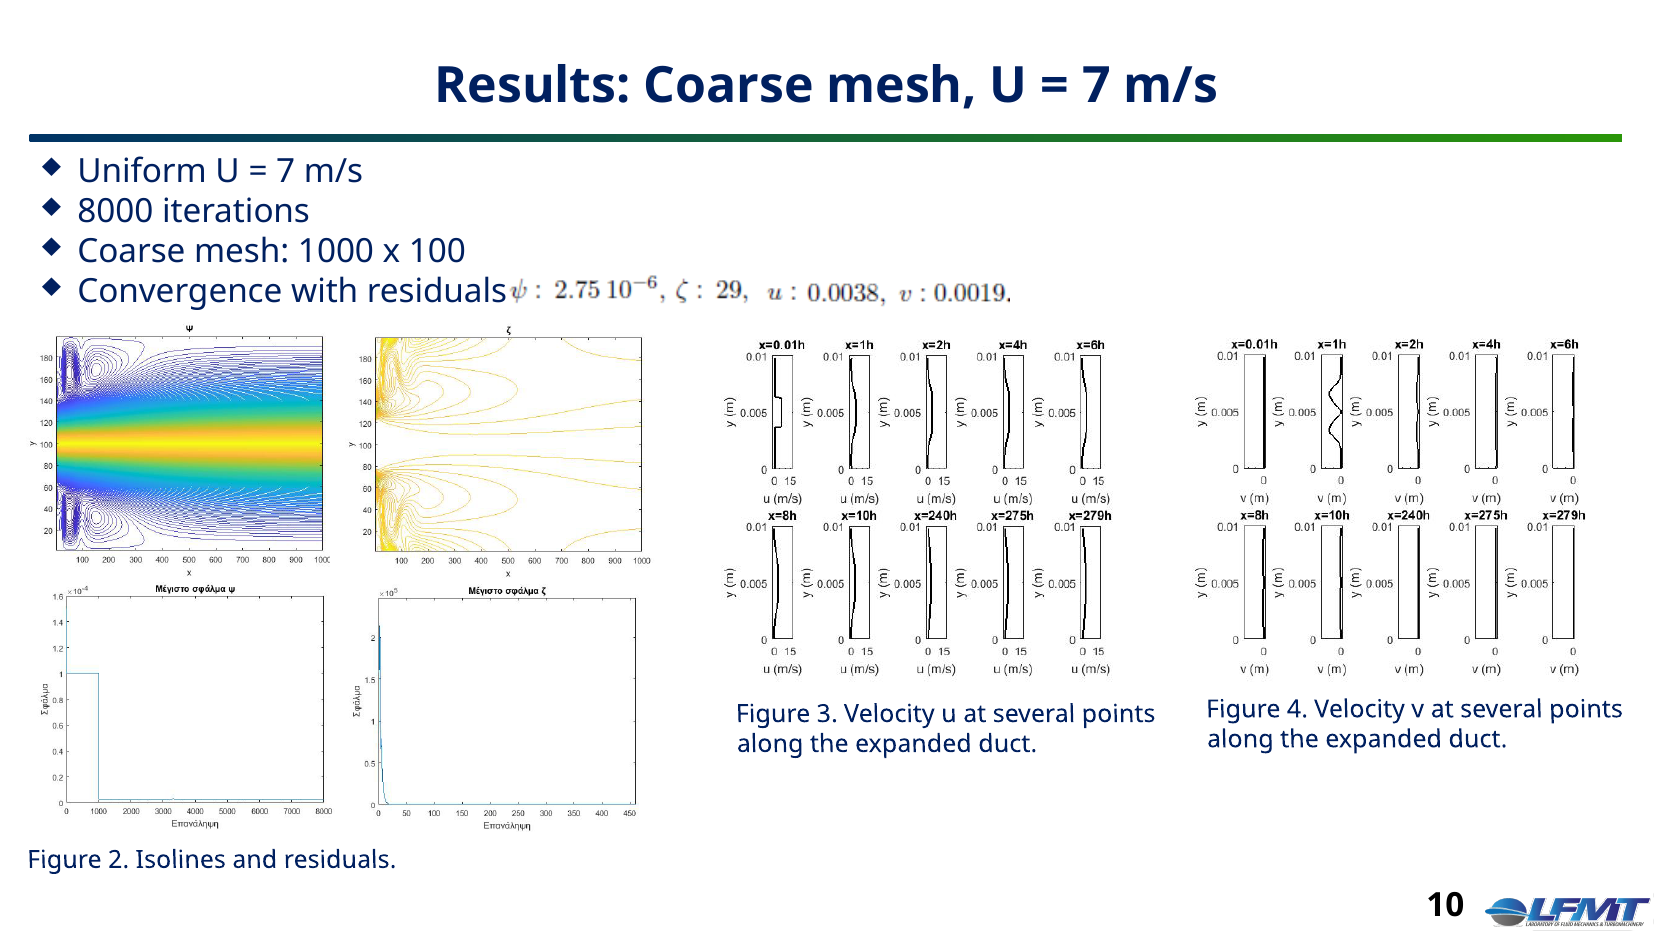

# Results: Coarse mesh, U = 7 m/s
Uniform U = 7 m/s
8000 iterations
Coarse mesh: 1000 x 100
Convergence with residuals:
Figure 4. Velocity v at several points along the expanded duct.
Figure 3. Velocity u at several points along the expanded duct.
Figure 2. Isolines and residuals.